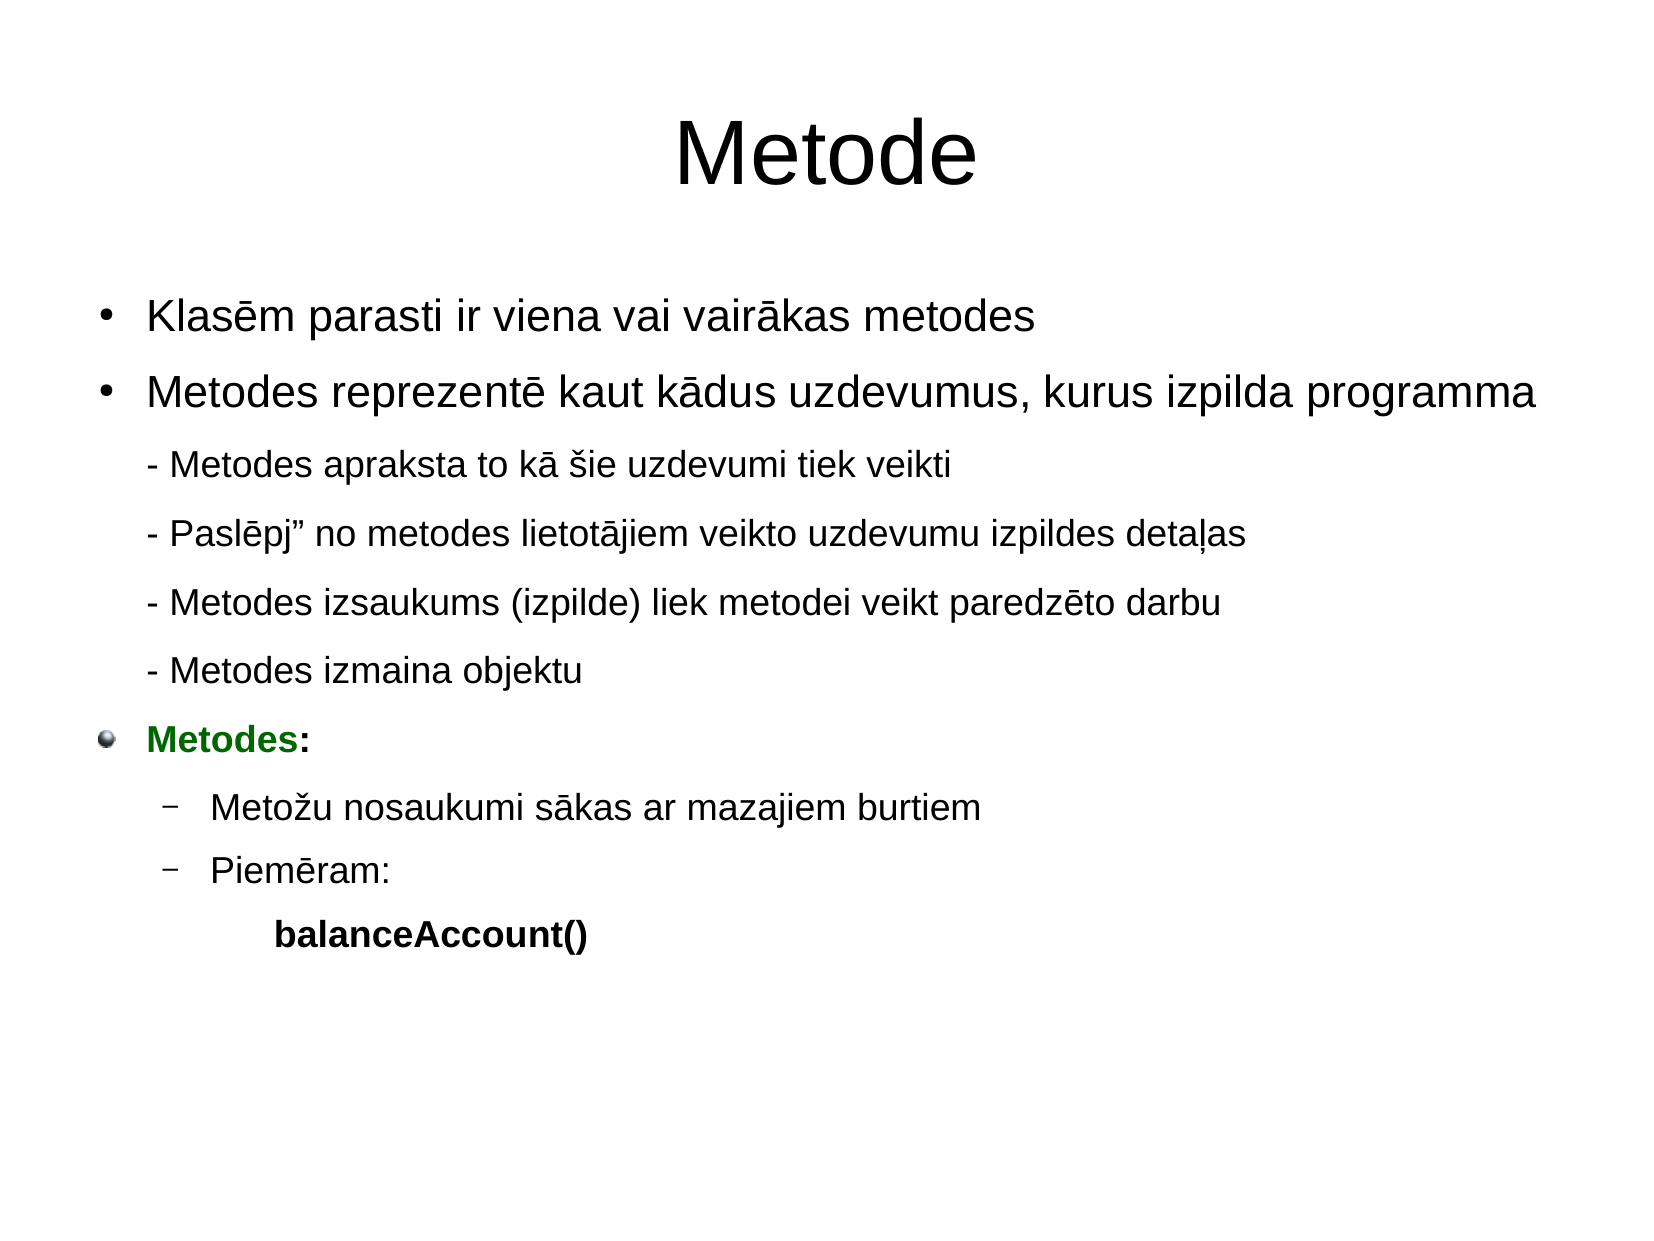

# Metode
Klasēm parasti ir viena vai vairākas metodes
Metodes reprezentē kaut kādus uzdevumus, kurus izpilda programma
- Metodes apraksta to kā šie uzdevumi tiek veikti
- Paslēpj” no metodes lietotājiem veikto uzdevumu izpildes detaļas
- Metodes izsaukums (izpilde) liek metodei veikt paredzēto darbu
- Metodes izmaina objektu
Metodes:
Metožu nosaukumi sākas ar mazajiem burtiem
Piemēram:
balanceAccount()